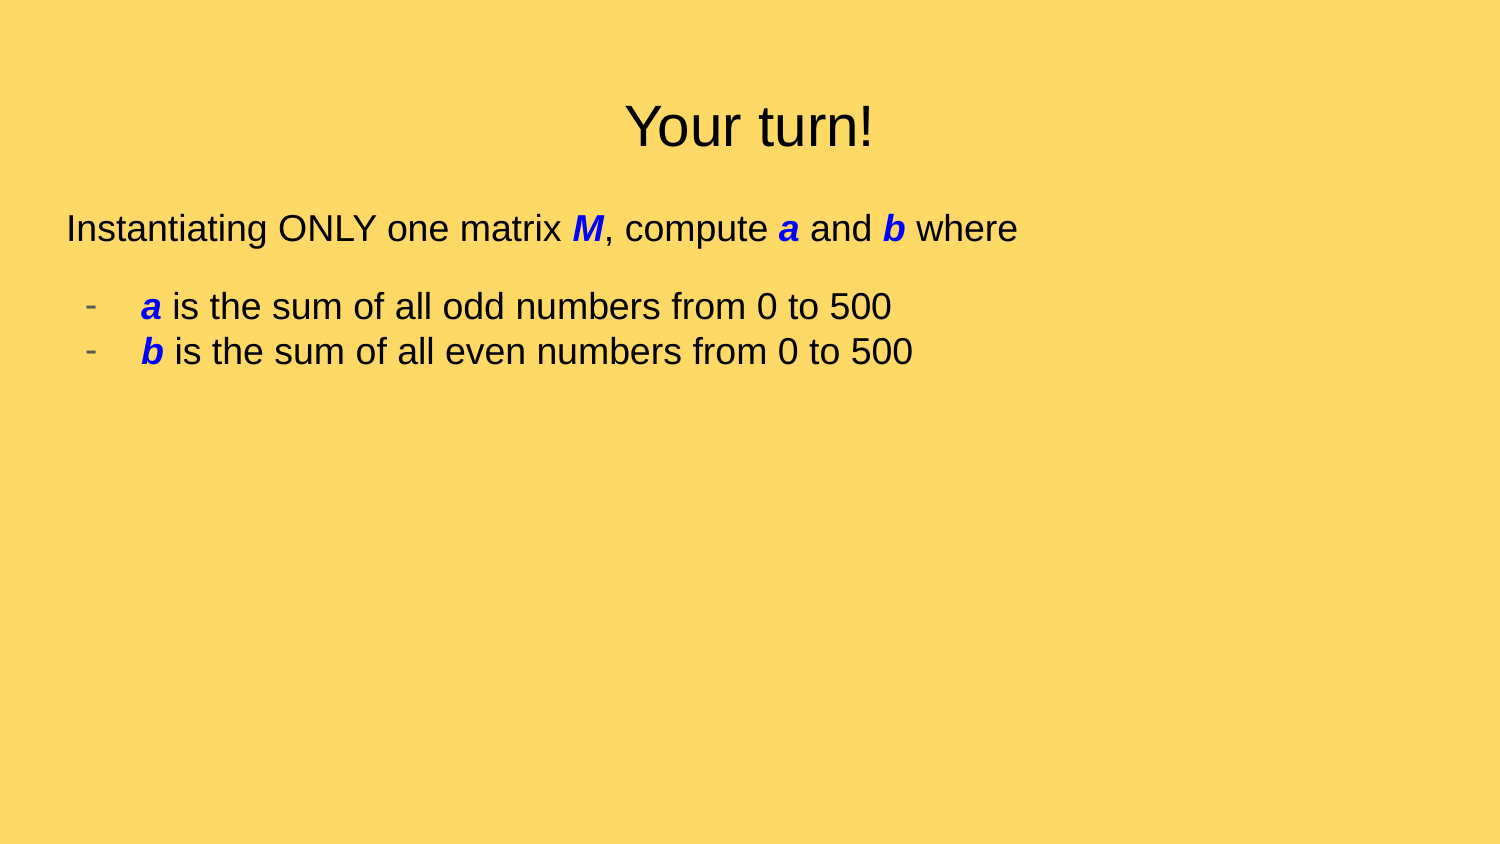

Your turn!
# Instantiating ONLY one matrix M, compute a and b where
a is the sum of all odd numbers from 0 to 500
b is the sum of all even numbers from 0 to 500